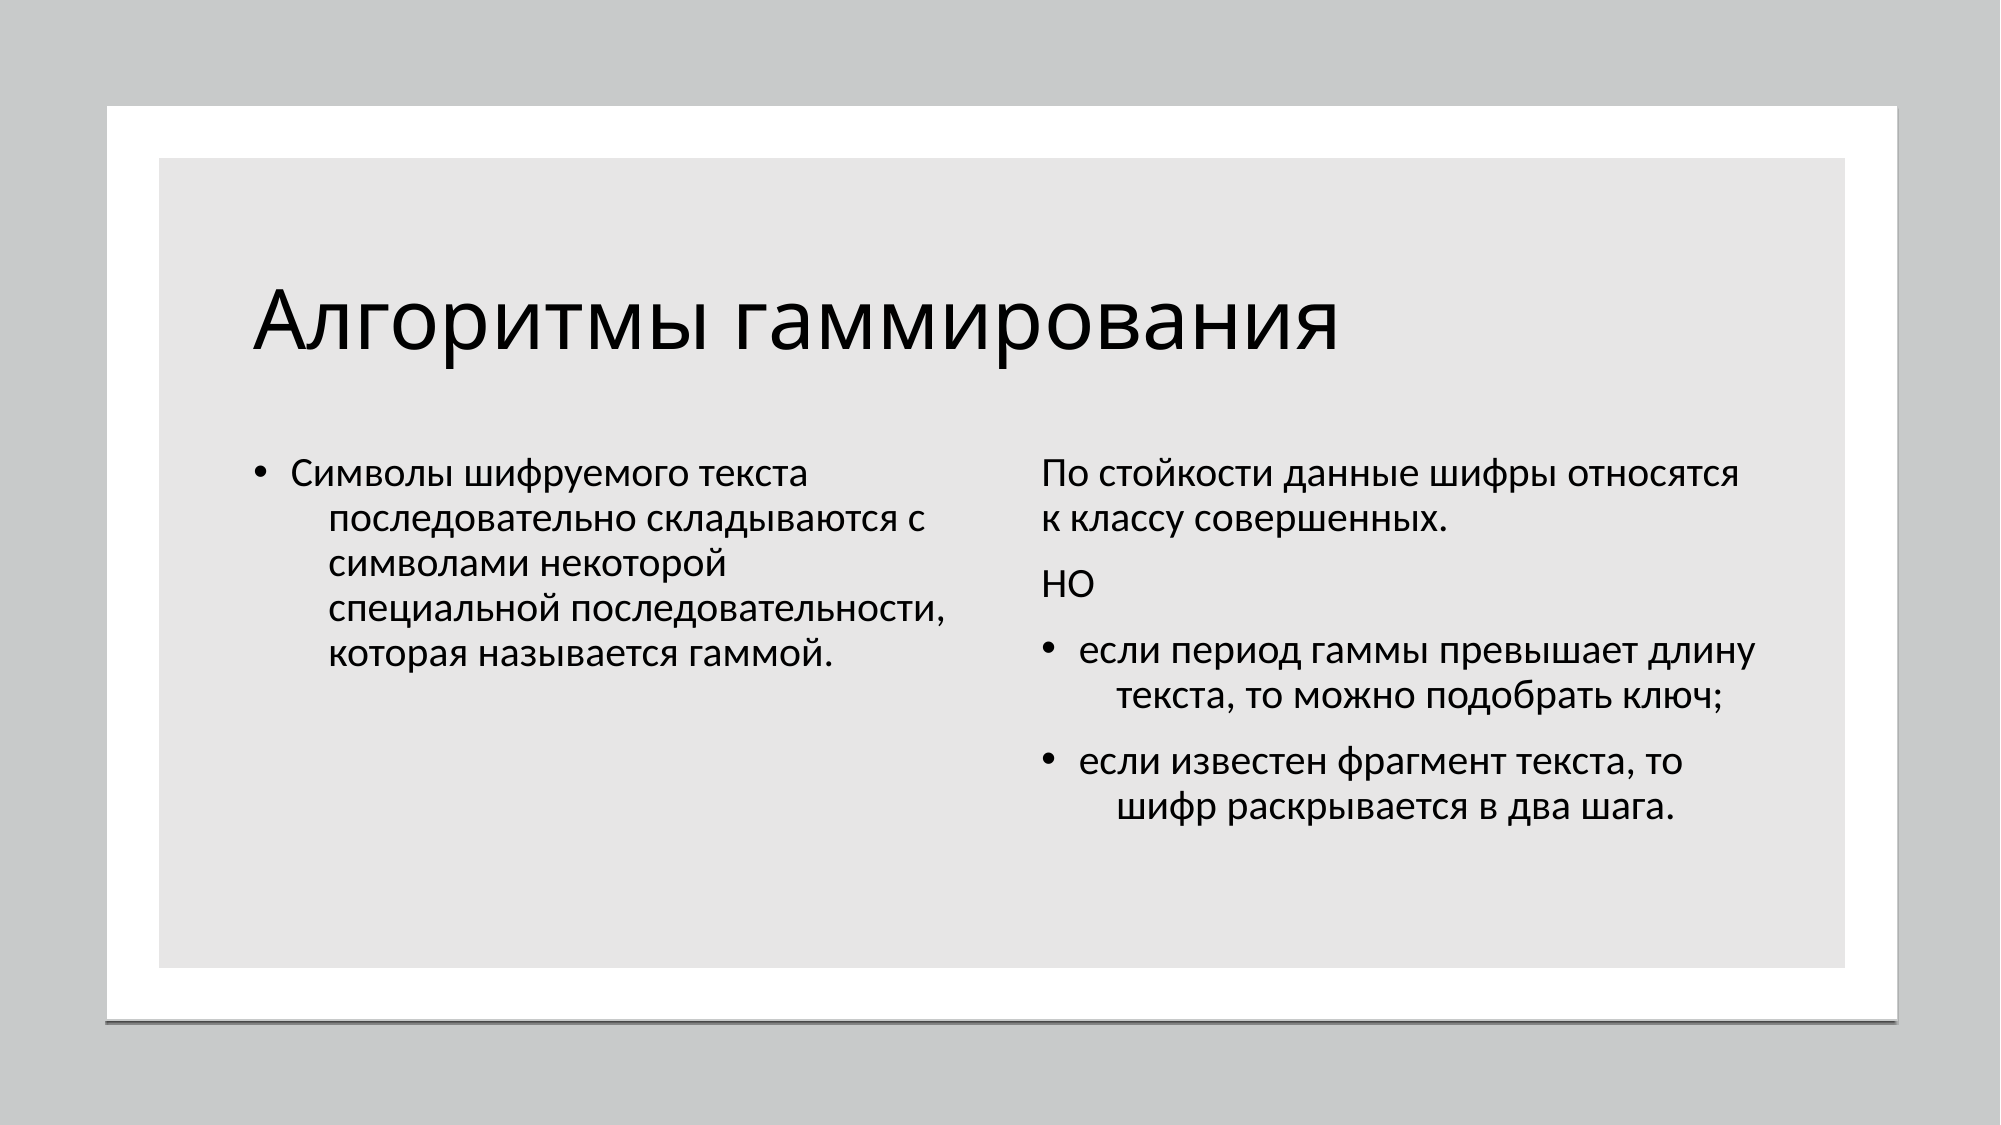

# Алгоритмы гаммирования
Символы шифруемого текста последовательно складываются с символами некоторой специальной последовательности, которая называется гаммой.
По стойкости данные шифры относятся к классу совершенных.
НО
если период гаммы превышает длину текста, то можно подобрать ключ;
если известен фрагмент текста, то шифр раскрывается в два шага.